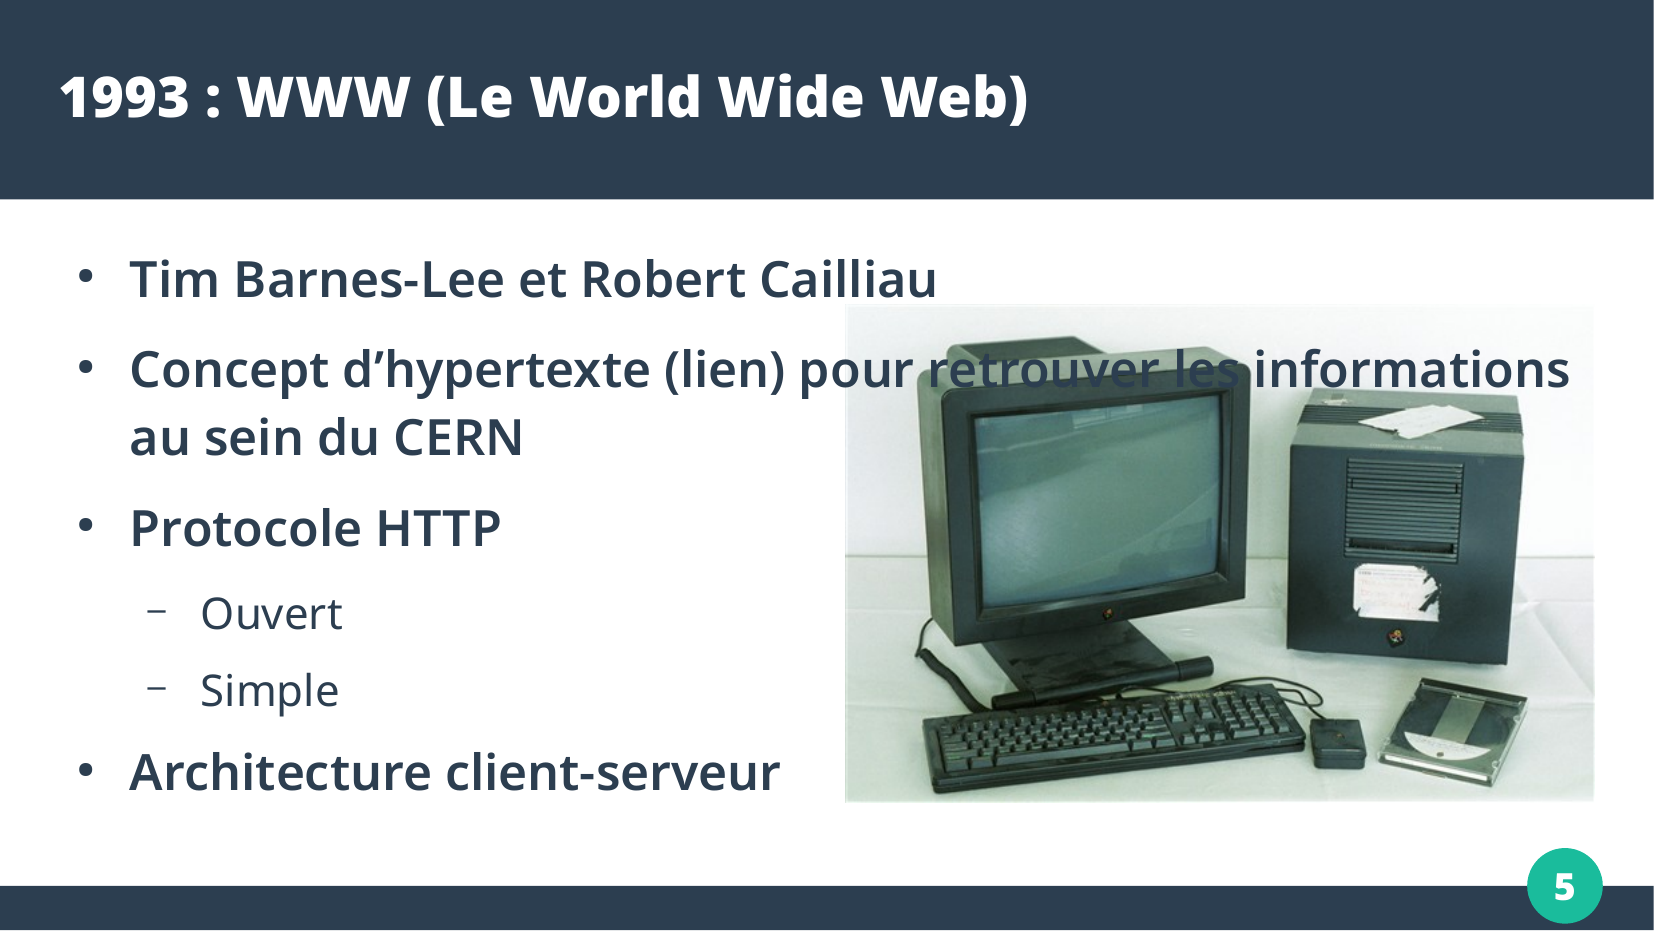

# 1993 : WWW (Le World Wide Web)
Tim Barnes-Lee et Robert Cailliau
Concept d’hypertexte (lien) pour retrouver les informations au sein du CERN
Protocole HTTP
Ouvert
Simple
Architecture client-serveur